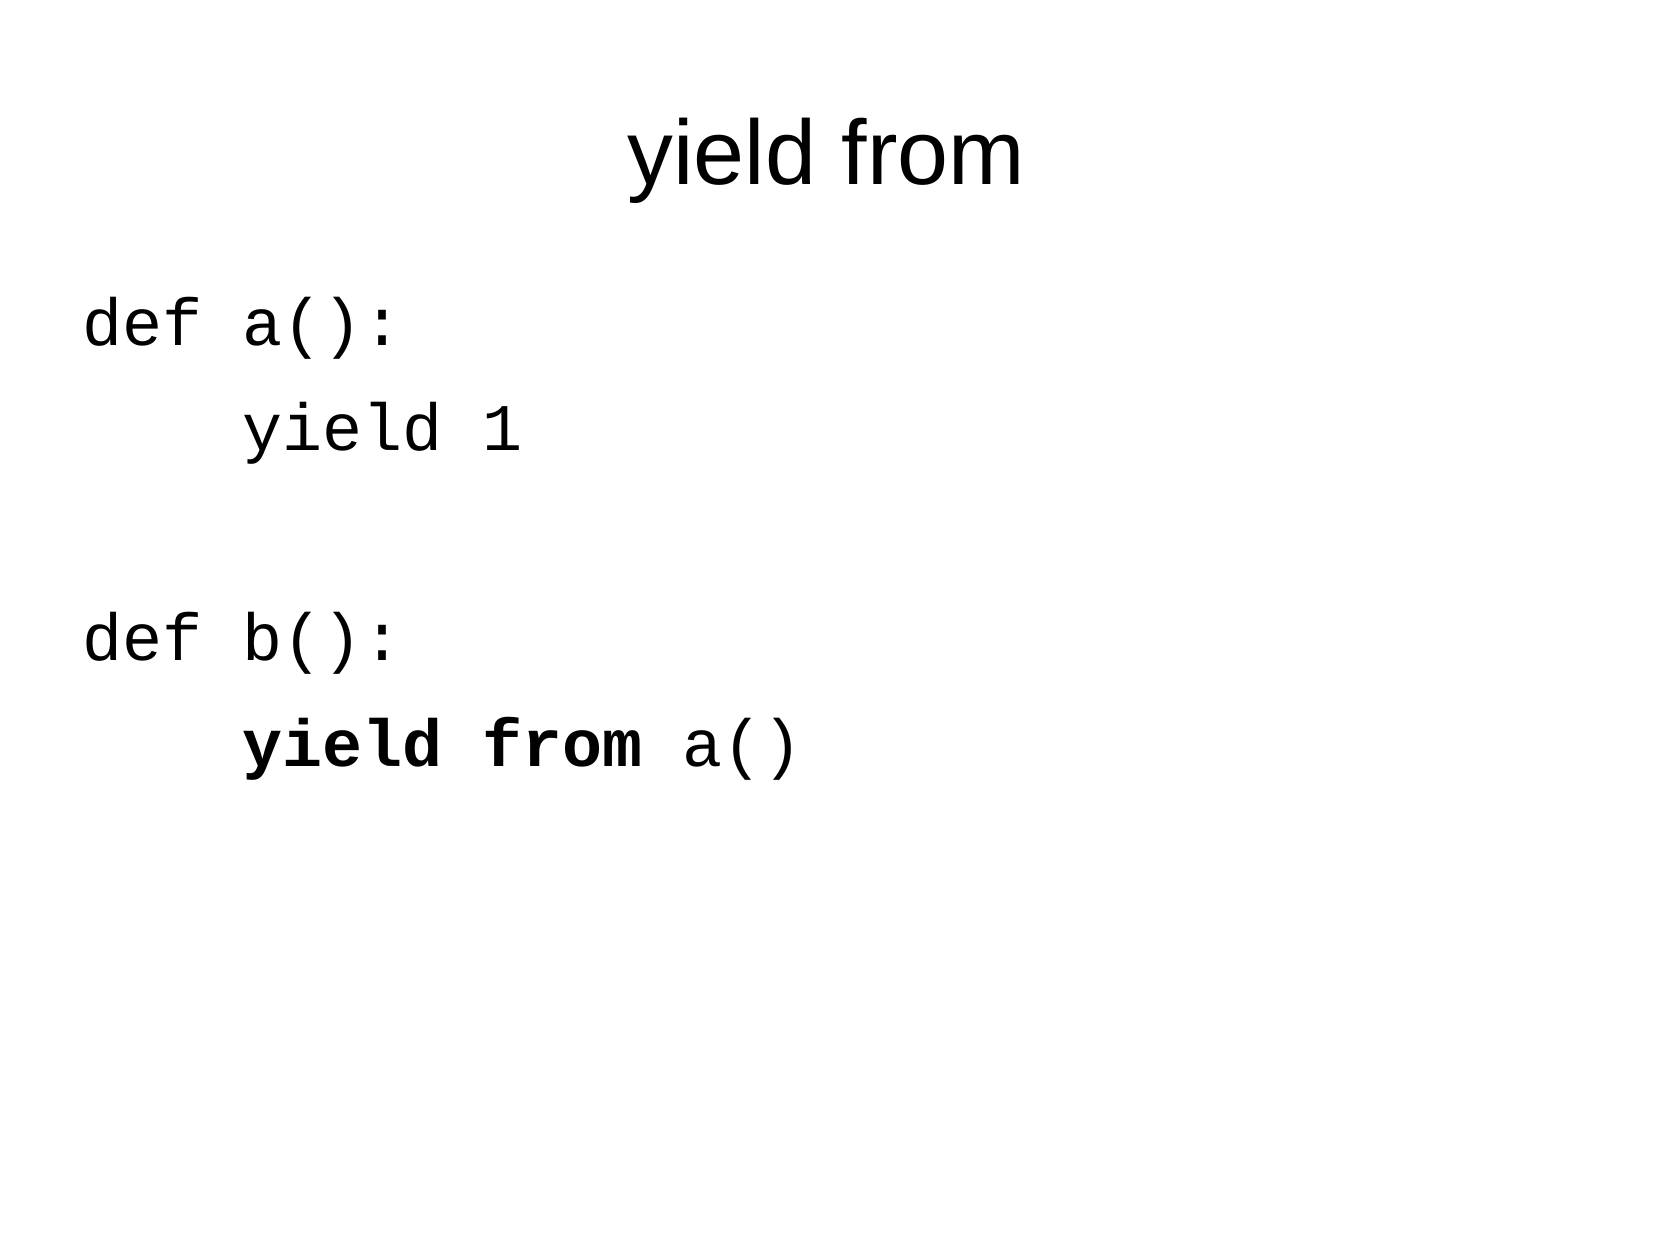

# yield from
def a():
 yield 1
def b():
 yield from a()